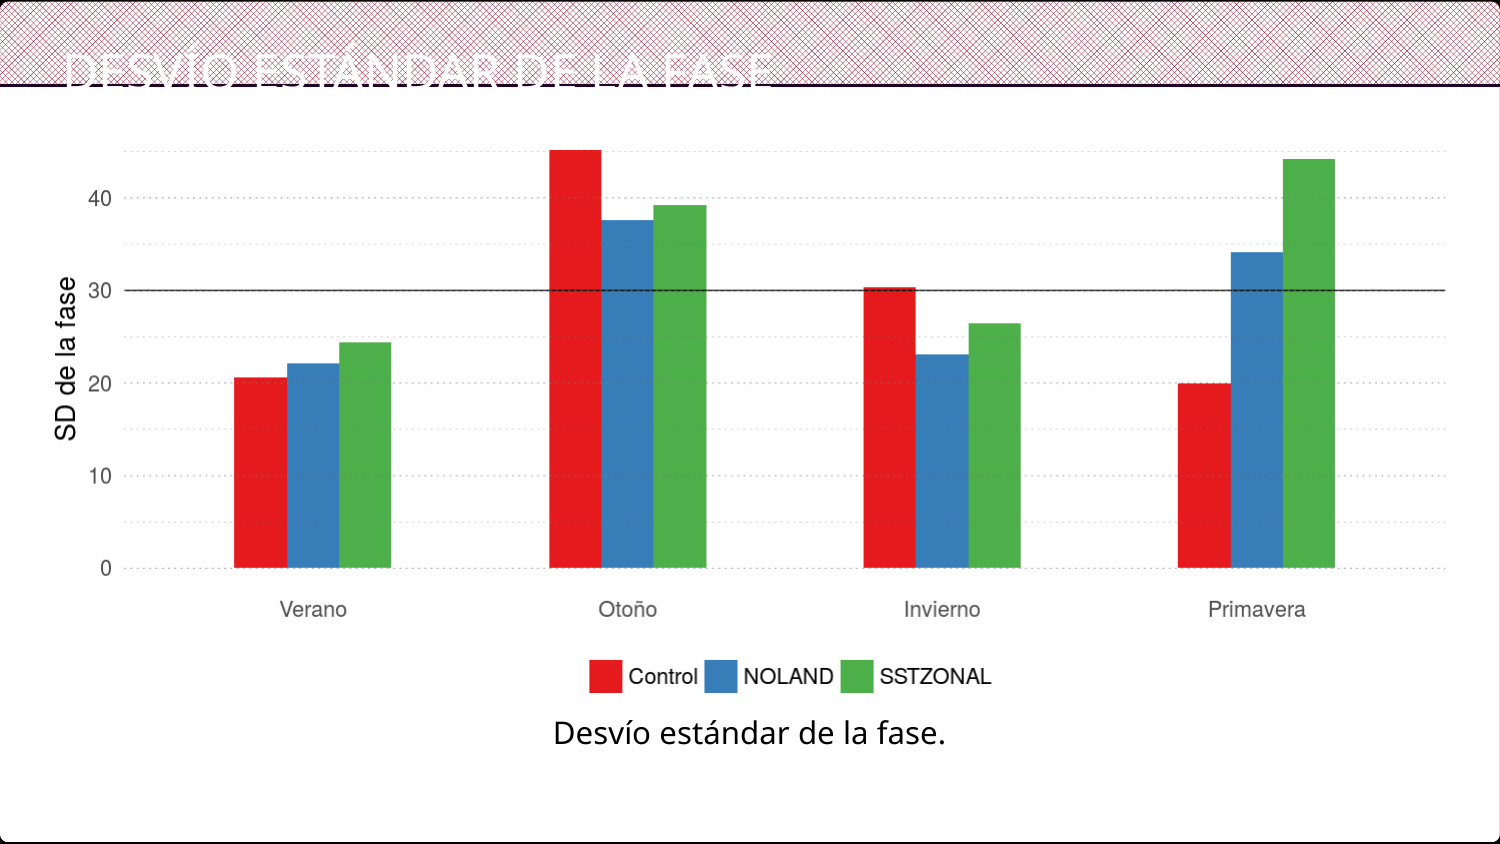

# Desvío estándar de la fase
Desvío estándar de la fase.